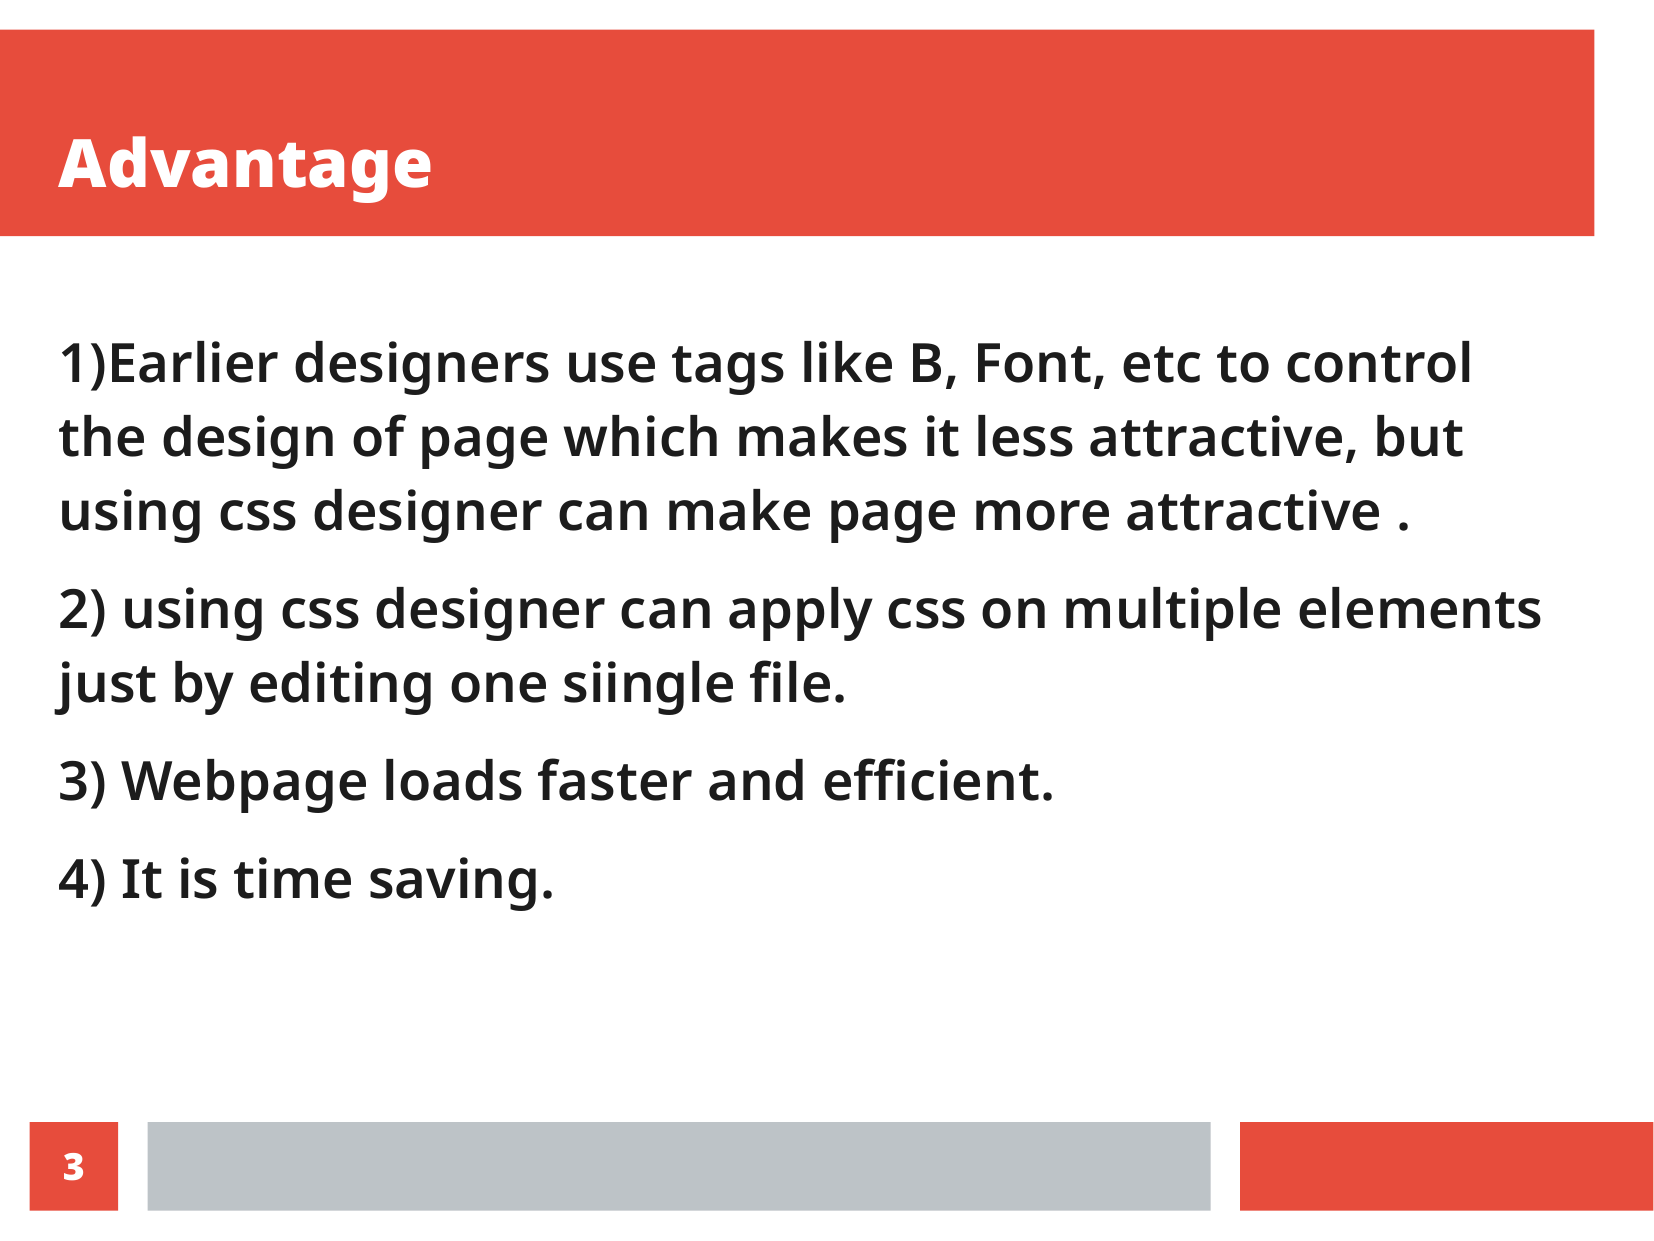

# Advantage
1)Earlier designers use tags like B, Font, etc to control the design of page which makes it less attractive, but using css designer can make page more attractive .
2) using css designer can apply css on multiple elements just by editing one siingle file.
3) Webpage loads faster and efficient.
4) It is time saving.
3